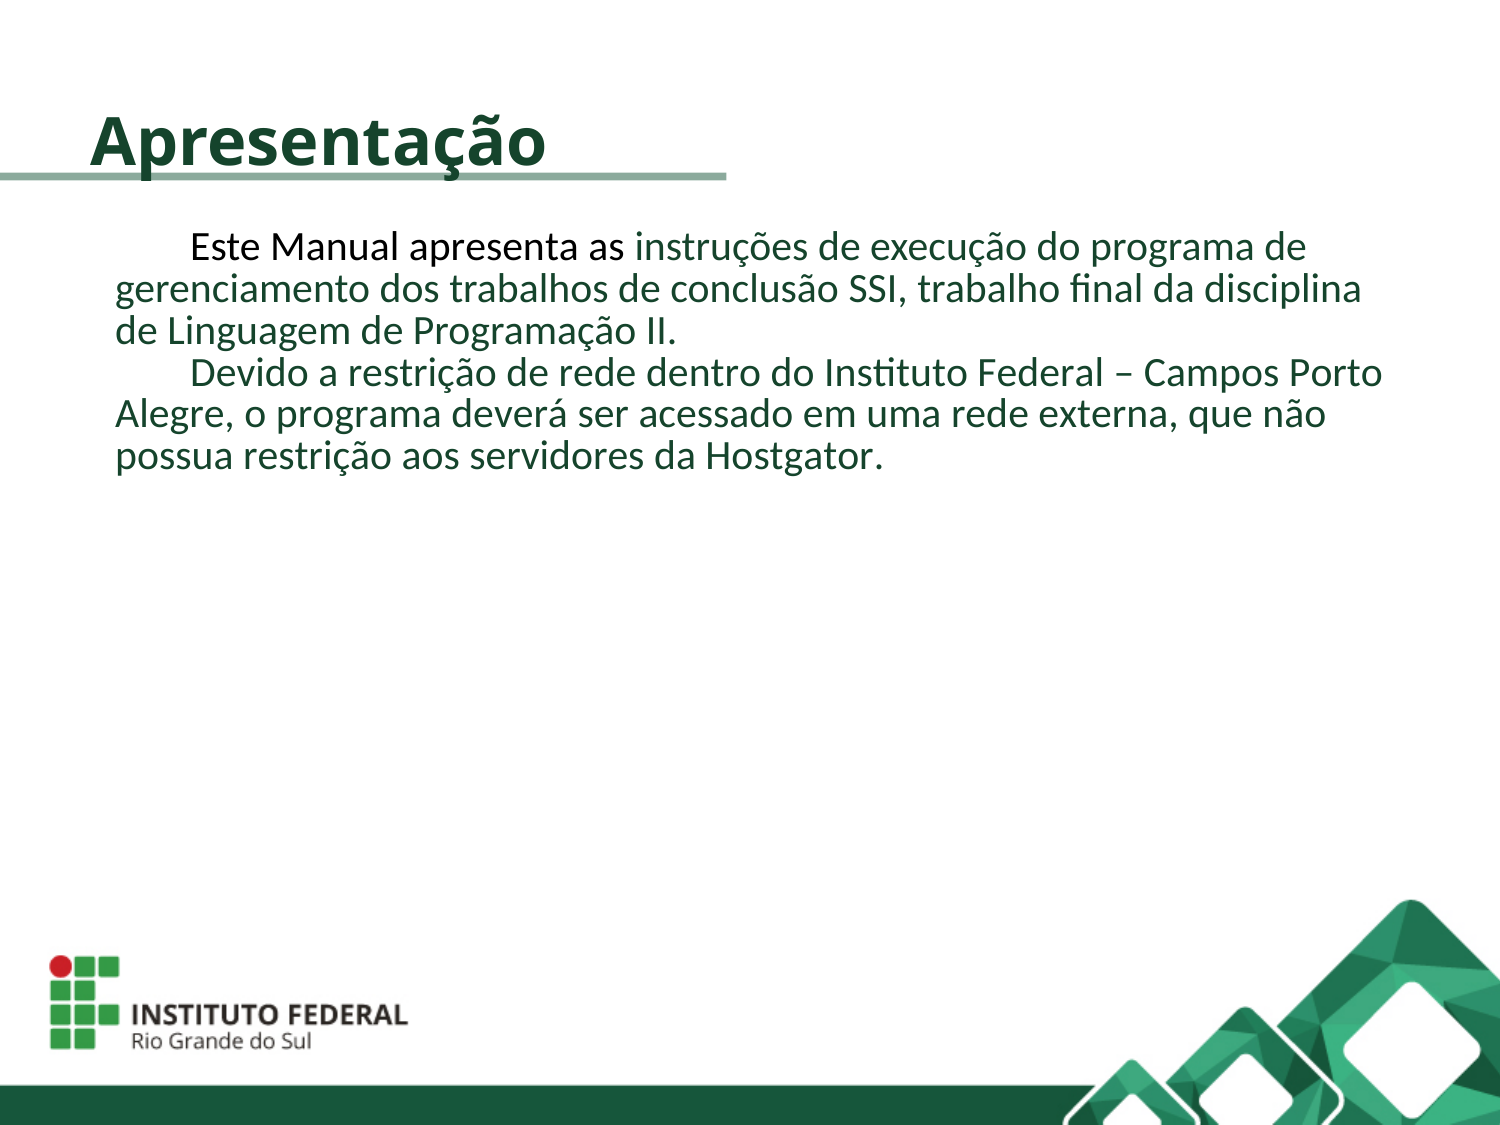

# Apresentação
	Este Manual apresenta as instruções de execução do programa de gerenciamento dos trabalhos de conclusão SSI, trabalho final da disciplina de Linguagem de Programação II.
 	Devido a restrição de rede dentro do Instituto Federal – Campos Porto Alegre, o programa deverá ser acessado em uma rede externa, que não possua restrição aos servidores da Hostgator.